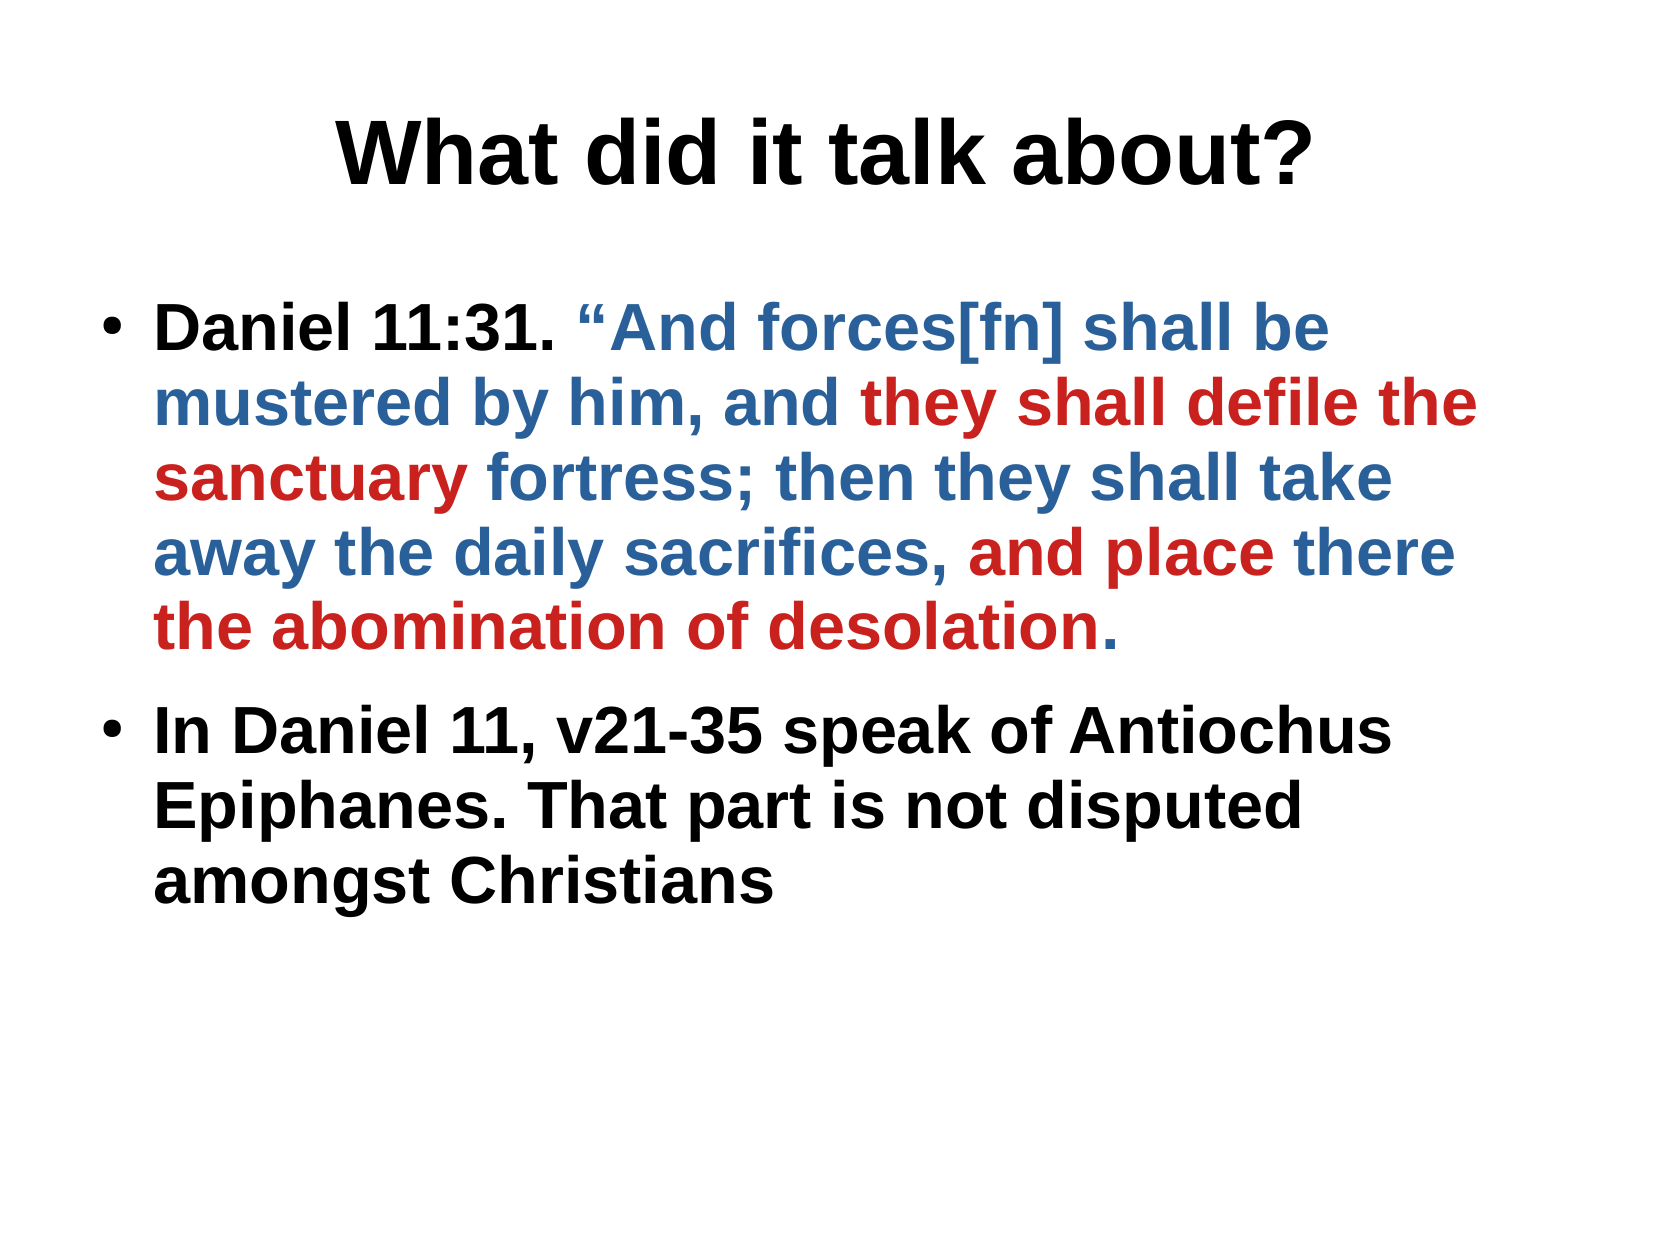

# What did it talk about?
Daniel 11:31. “And forces[fn] shall be mustered by him, and they shall defile the sanctuary fortress; then they shall take away the daily sacrifices, and place there the abomination of desolation.
In Daniel 11, v21-35 speak of Antiochus Epiphanes. That part is not disputed amongst Christians